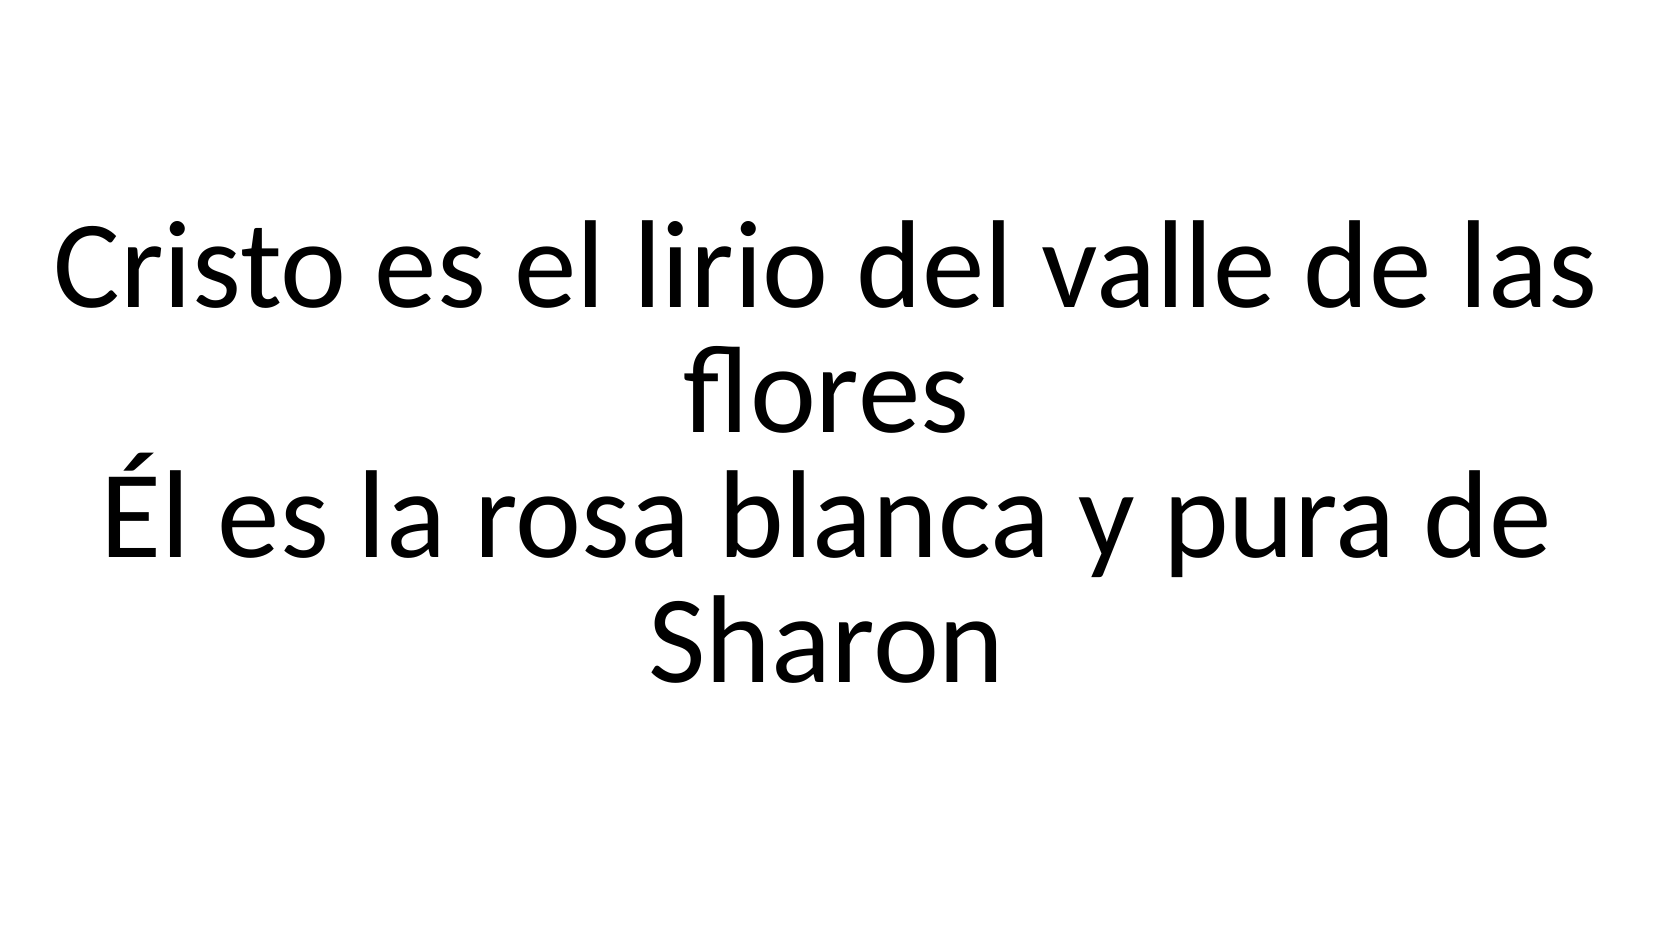

# Cristo es el lirio del valle de las flores Él es la rosa blanca y pura de Sharon